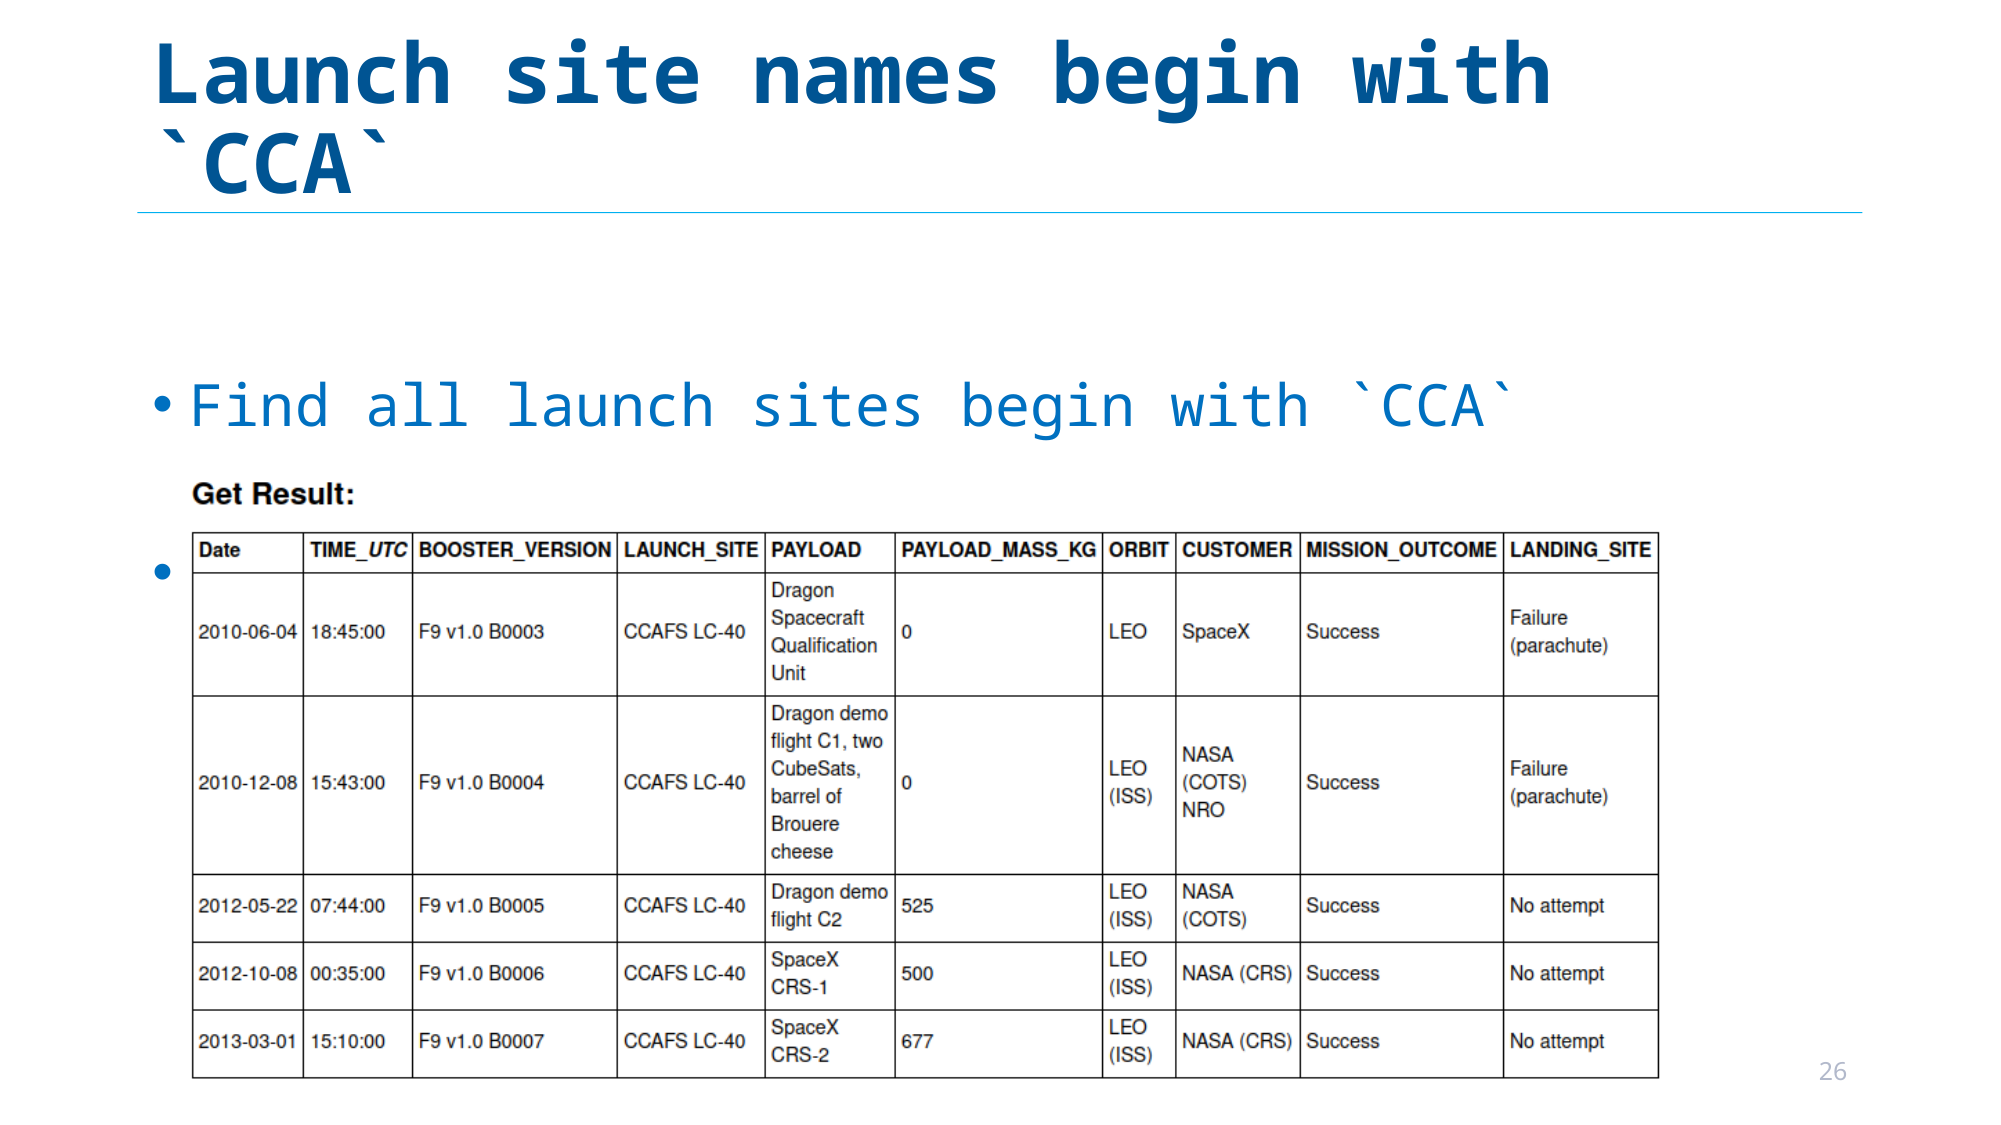

# Launch site names begin with `CCA`
Find all launch sites begin with `CCA`
Present your query result with a short explanation here